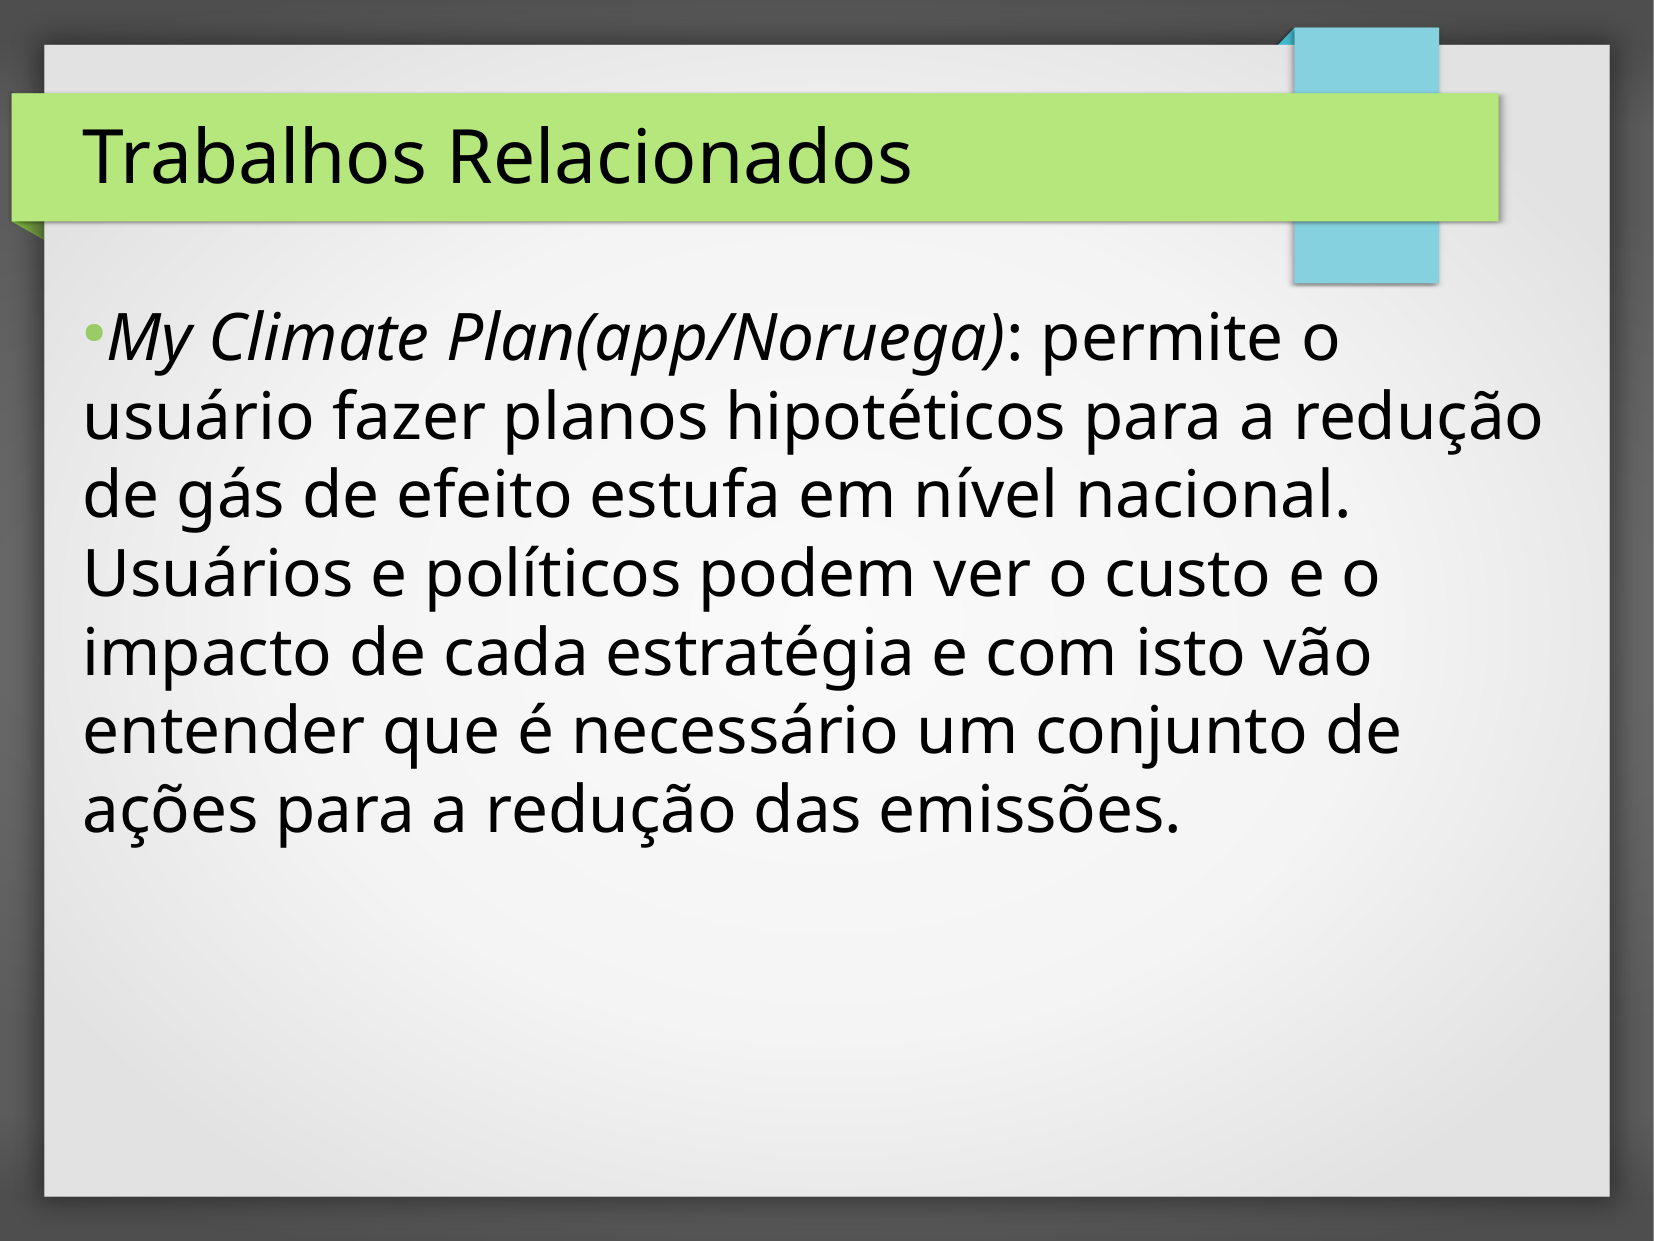

# Trabalhos Relacionados
My Climate Plan(app/Noruega): permite o usuário fazer planos hipotéticos para a redução de gás de efeito estufa em nível nacional. Usuários e políticos podem ver o custo e o impacto de cada estratégia e com isto vão entender que é necessário um conjunto de ações para a redução das emissões.